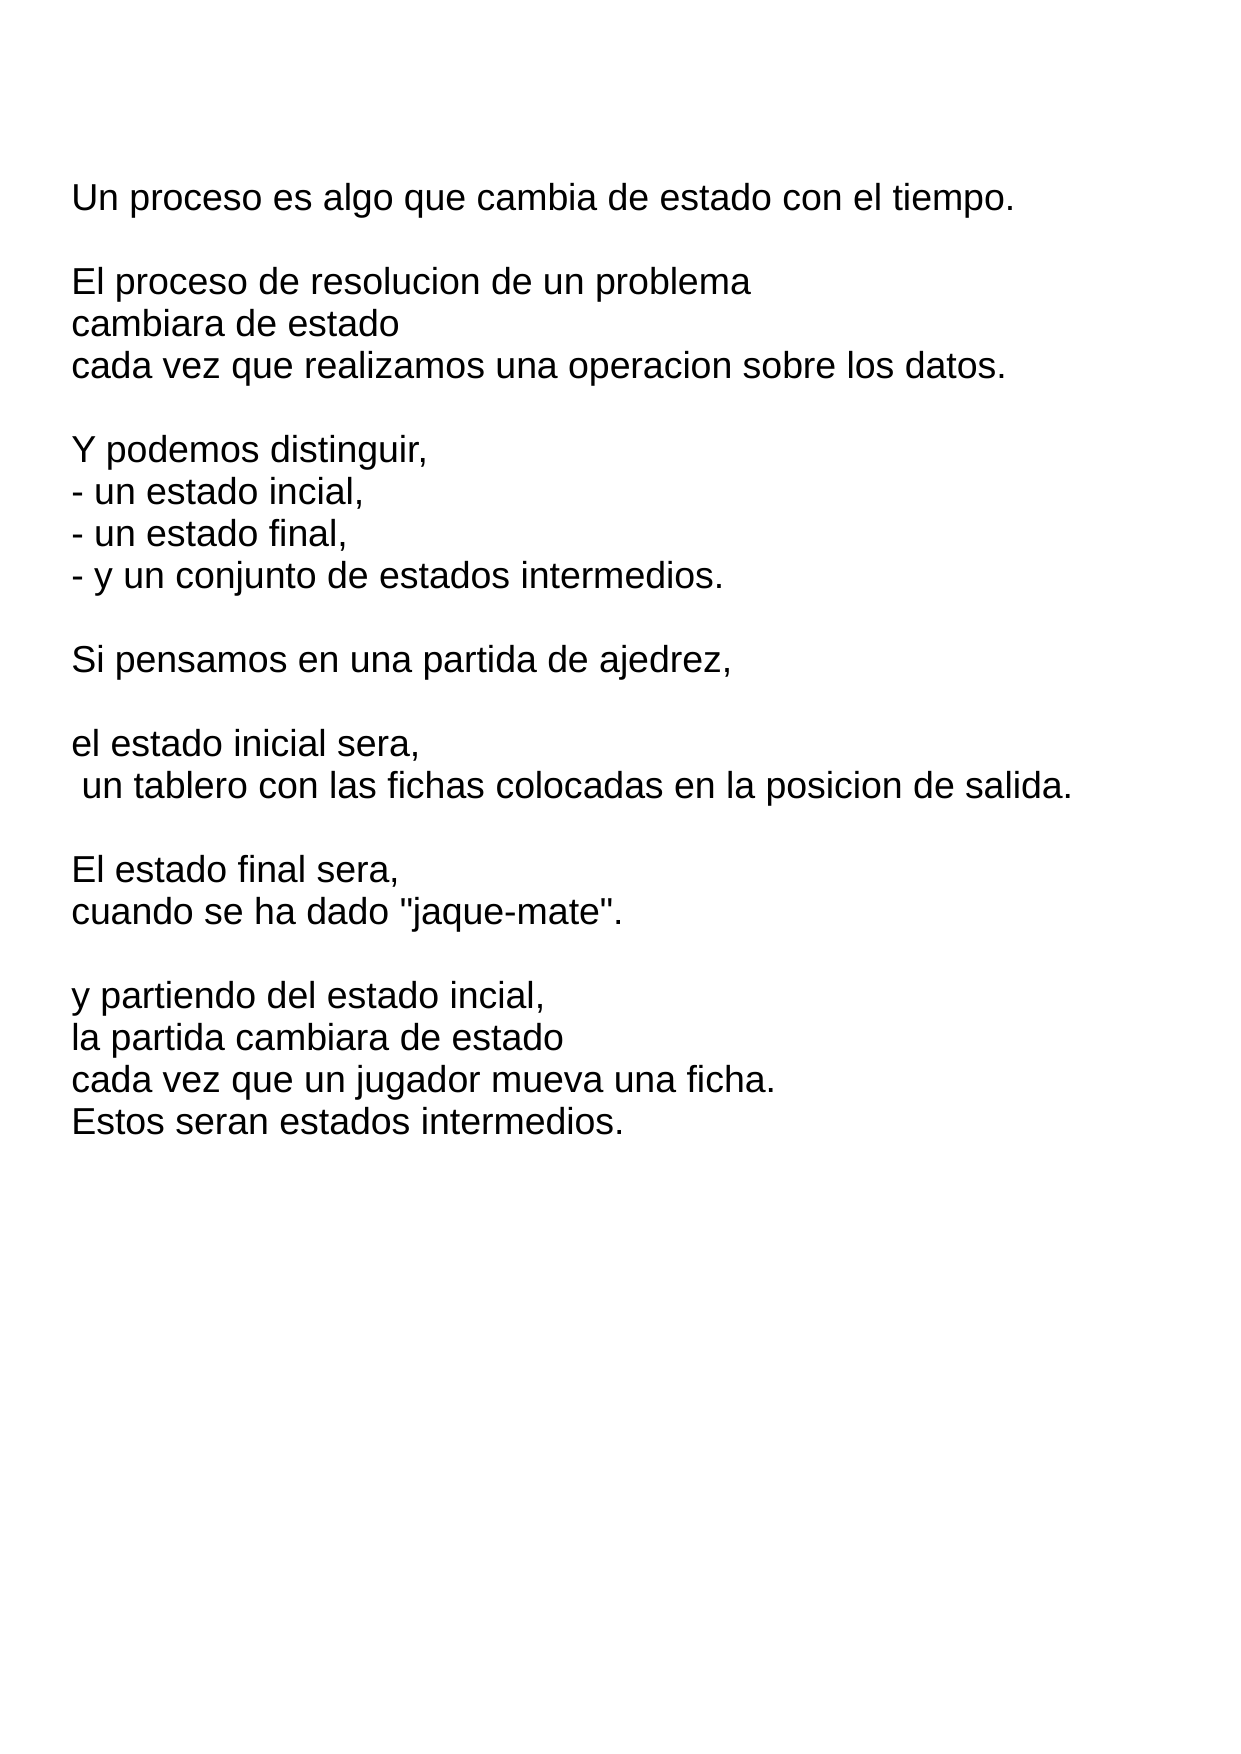

Un proceso es algo que cambia de estado con el tiempo.
El proceso de resolucion de un problema
cambiara de estado
cada vez que realizamos una operacion sobre los datos.
Y podemos distinguir,
- un estado incial,
- un estado final,
- y un conjunto de estados intermedios.
Si pensamos en una partida de ajedrez,
el estado inicial sera,
 un tablero con las fichas colocadas en la posicion de salida.
El estado final sera,
cuando se ha dado "jaque-mate".
y partiendo del estado incial,
la partida cambiara de estado
cada vez que un jugador mueva una ficha.
Estos seran estados intermedios.